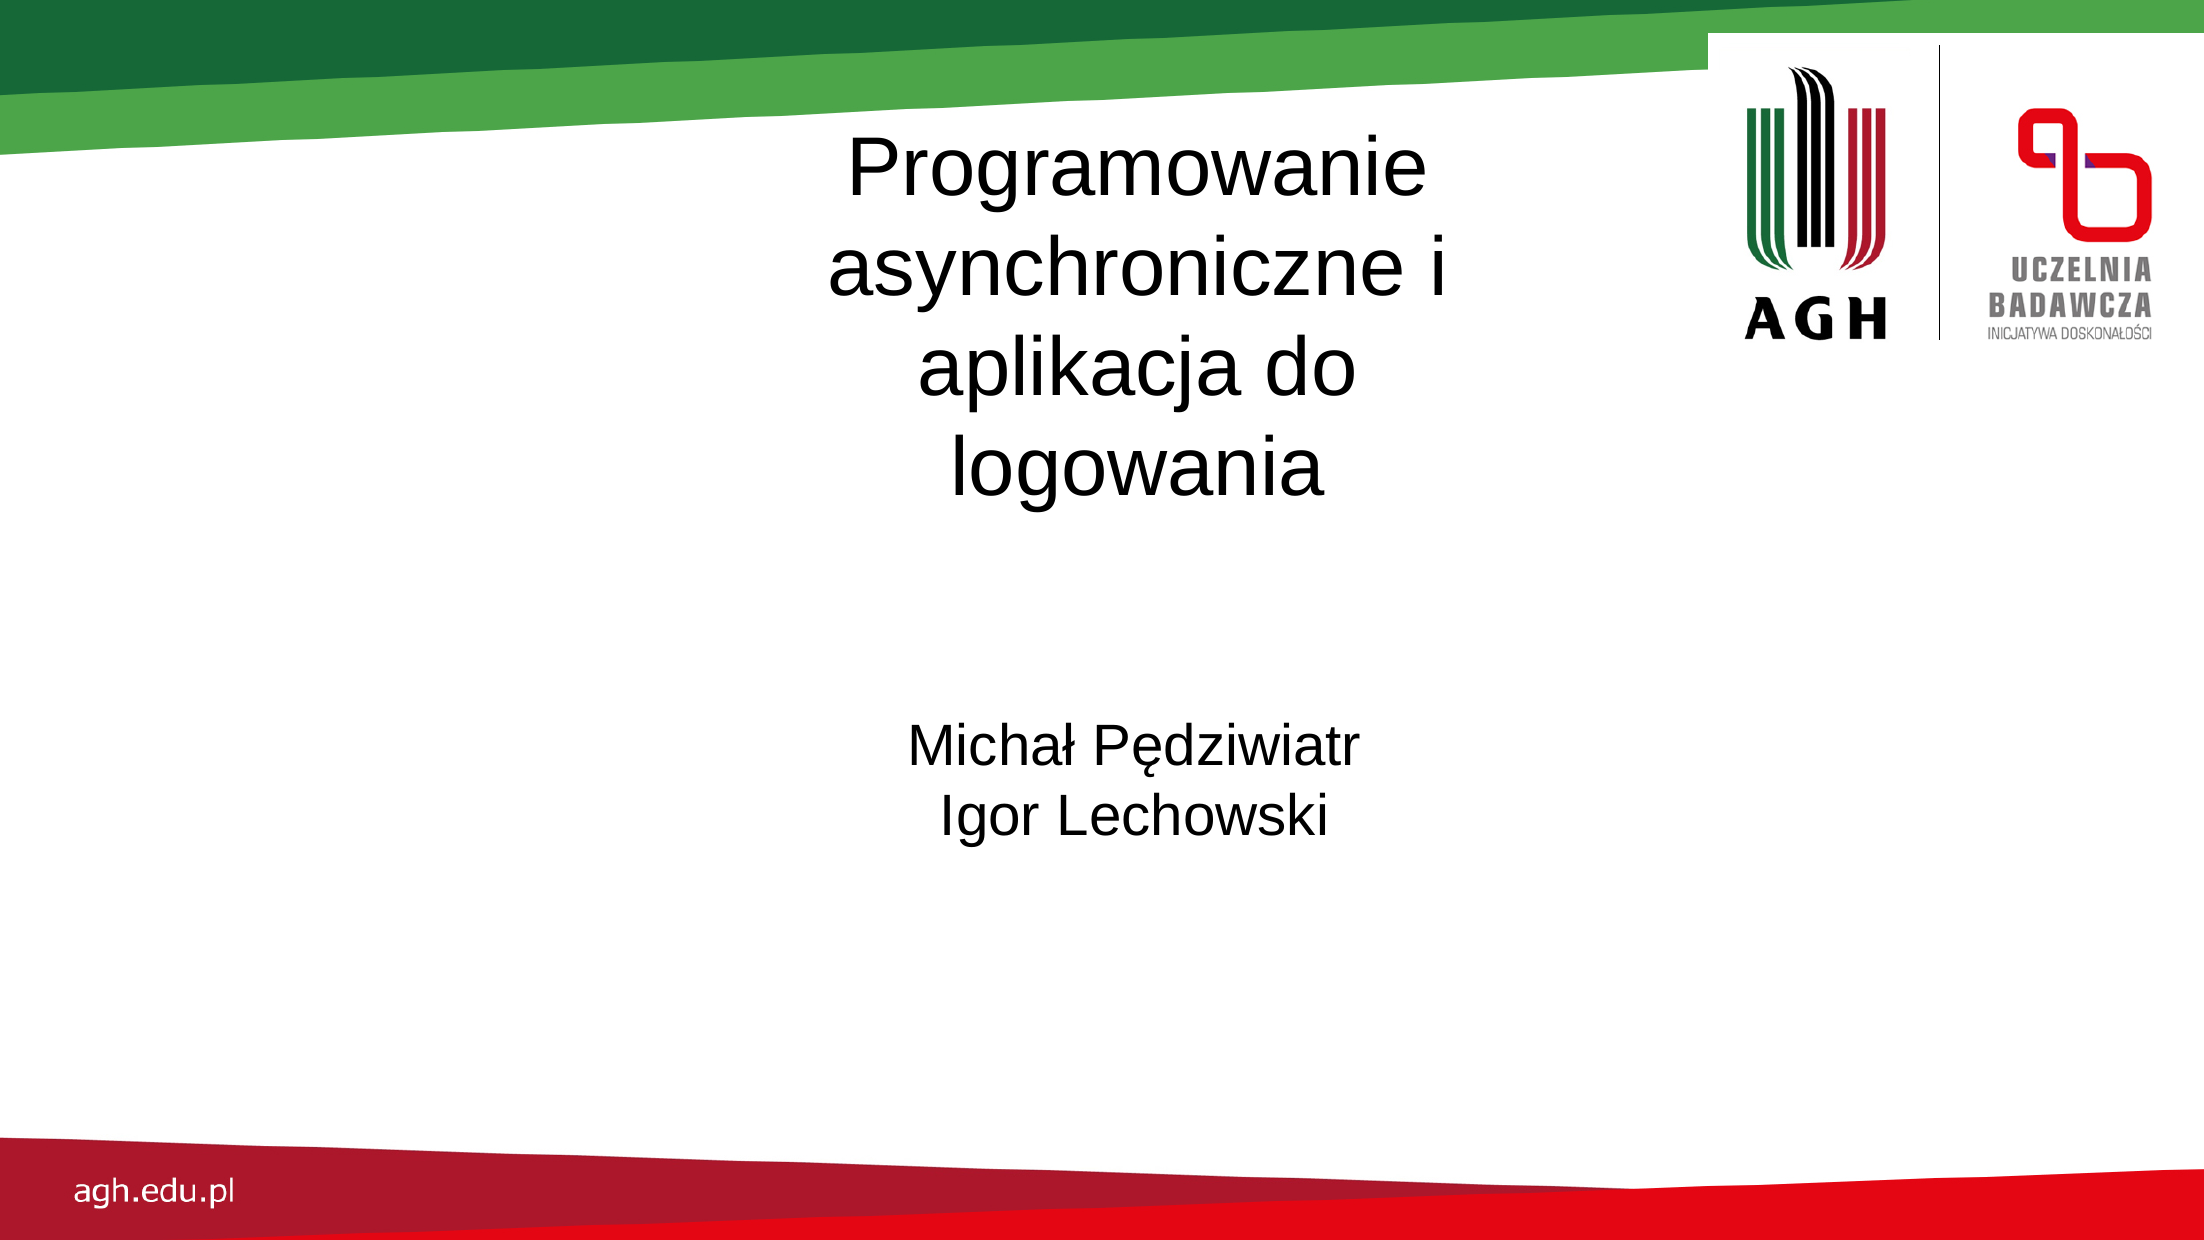

Programowanie asynchroniczne i aplikacja do logowania
Michał Pędziwiatr
Igor Lechowski